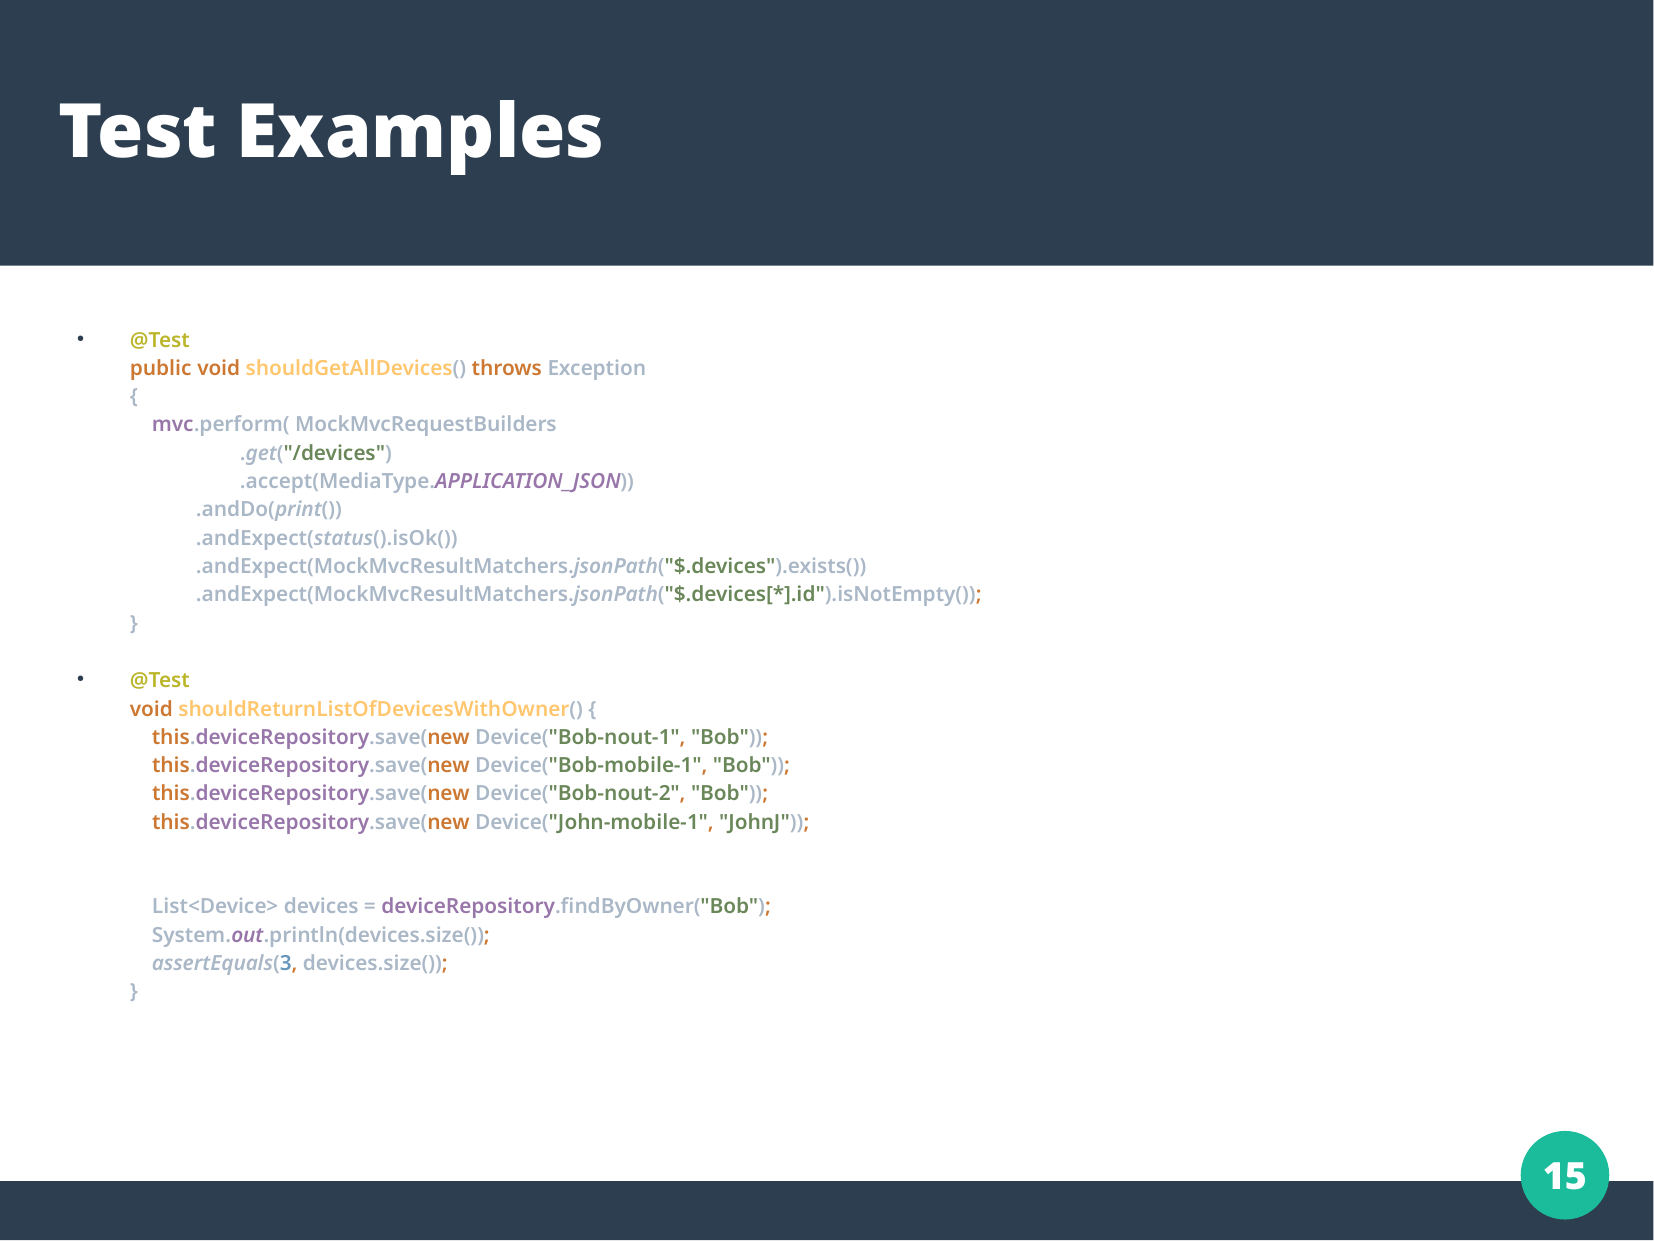

# Test Examples
@Test
public void shouldGetAllDevices() throws Exception
{
 mvc.perform( MockMvcRequestBuilders
 .get("/devices")
 .accept(MediaType.APPLICATION_JSON))
 .andDo(print())
 .andExpect(status().isOk())
 .andExpect(MockMvcResultMatchers.jsonPath("$.devices").exists())
 .andExpect(MockMvcResultMatchers.jsonPath("$.devices[*].id").isNotEmpty());
}
@Test
void shouldReturnListOfDevicesWithOwner() {
 this.deviceRepository.save(new Device("Bob-nout-1", "Bob"));
 this.deviceRepository.save(new Device("Bob-mobile-1", "Bob"));
 this.deviceRepository.save(new Device("Bob-nout-2", "Bob"));
 this.deviceRepository.save(new Device("John-mobile-1", "JohnJ"));
 List<Device> devices = deviceRepository.findByOwner("Bob");
 System.out.println(devices.size());
 assertEquals(3, devices.size());
}
15